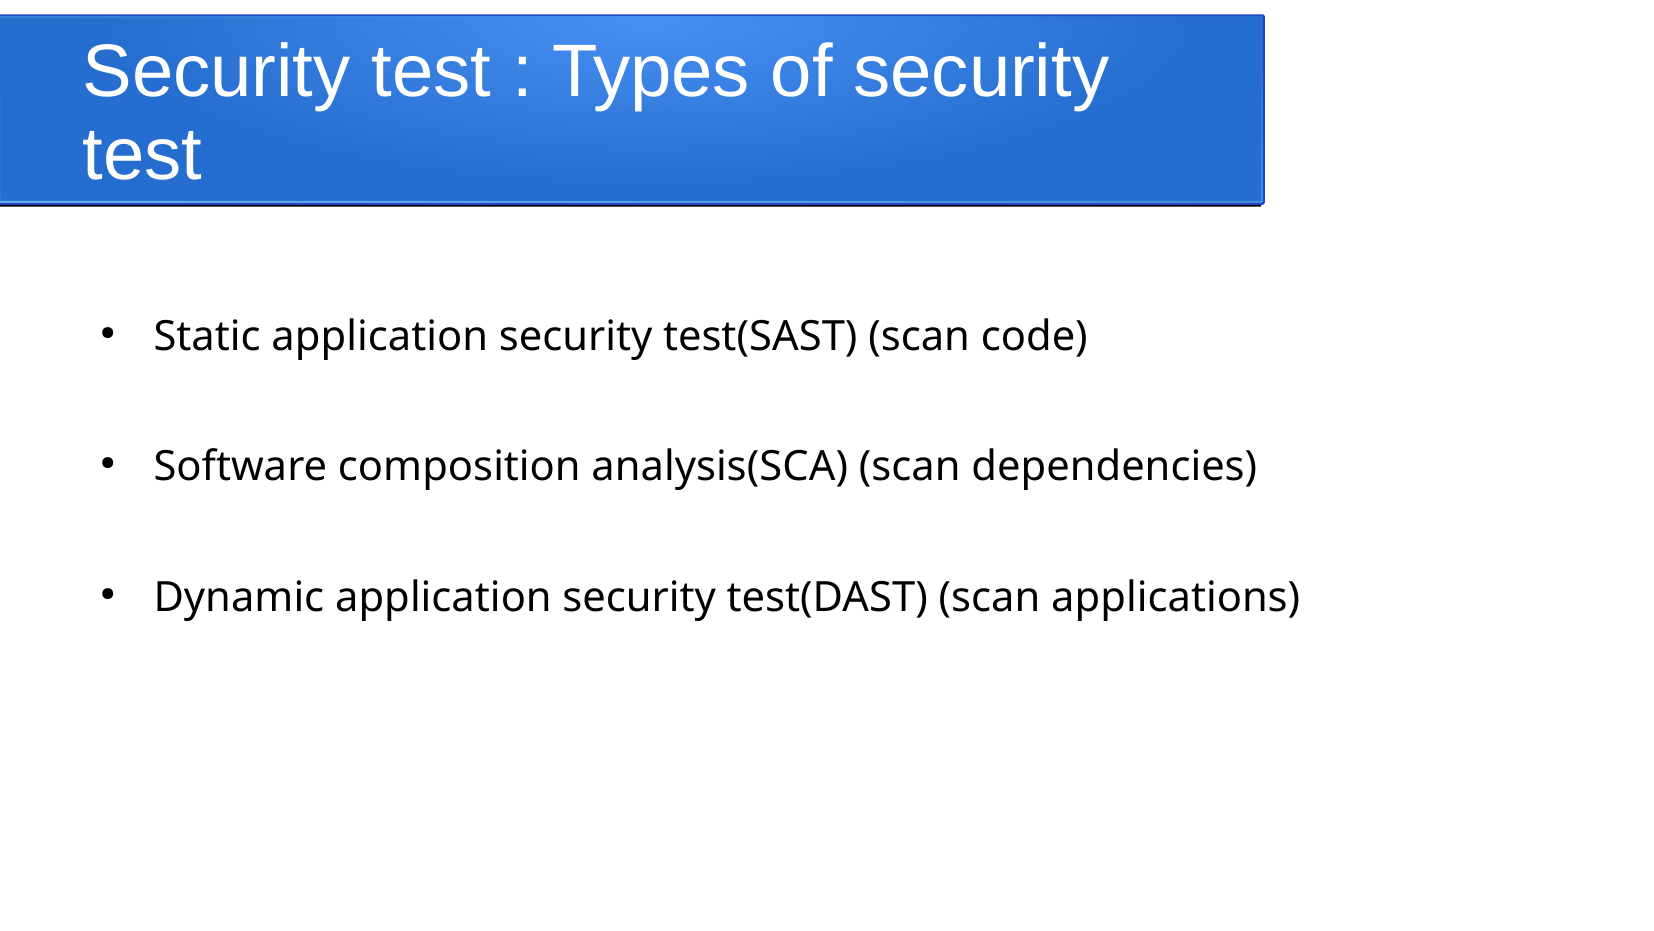

# Security test : Types of security test
Static application security test(SAST) (scan code)
Software composition analysis(SCA) (scan dependencies)
Dynamic application security test(DAST) (scan applications)